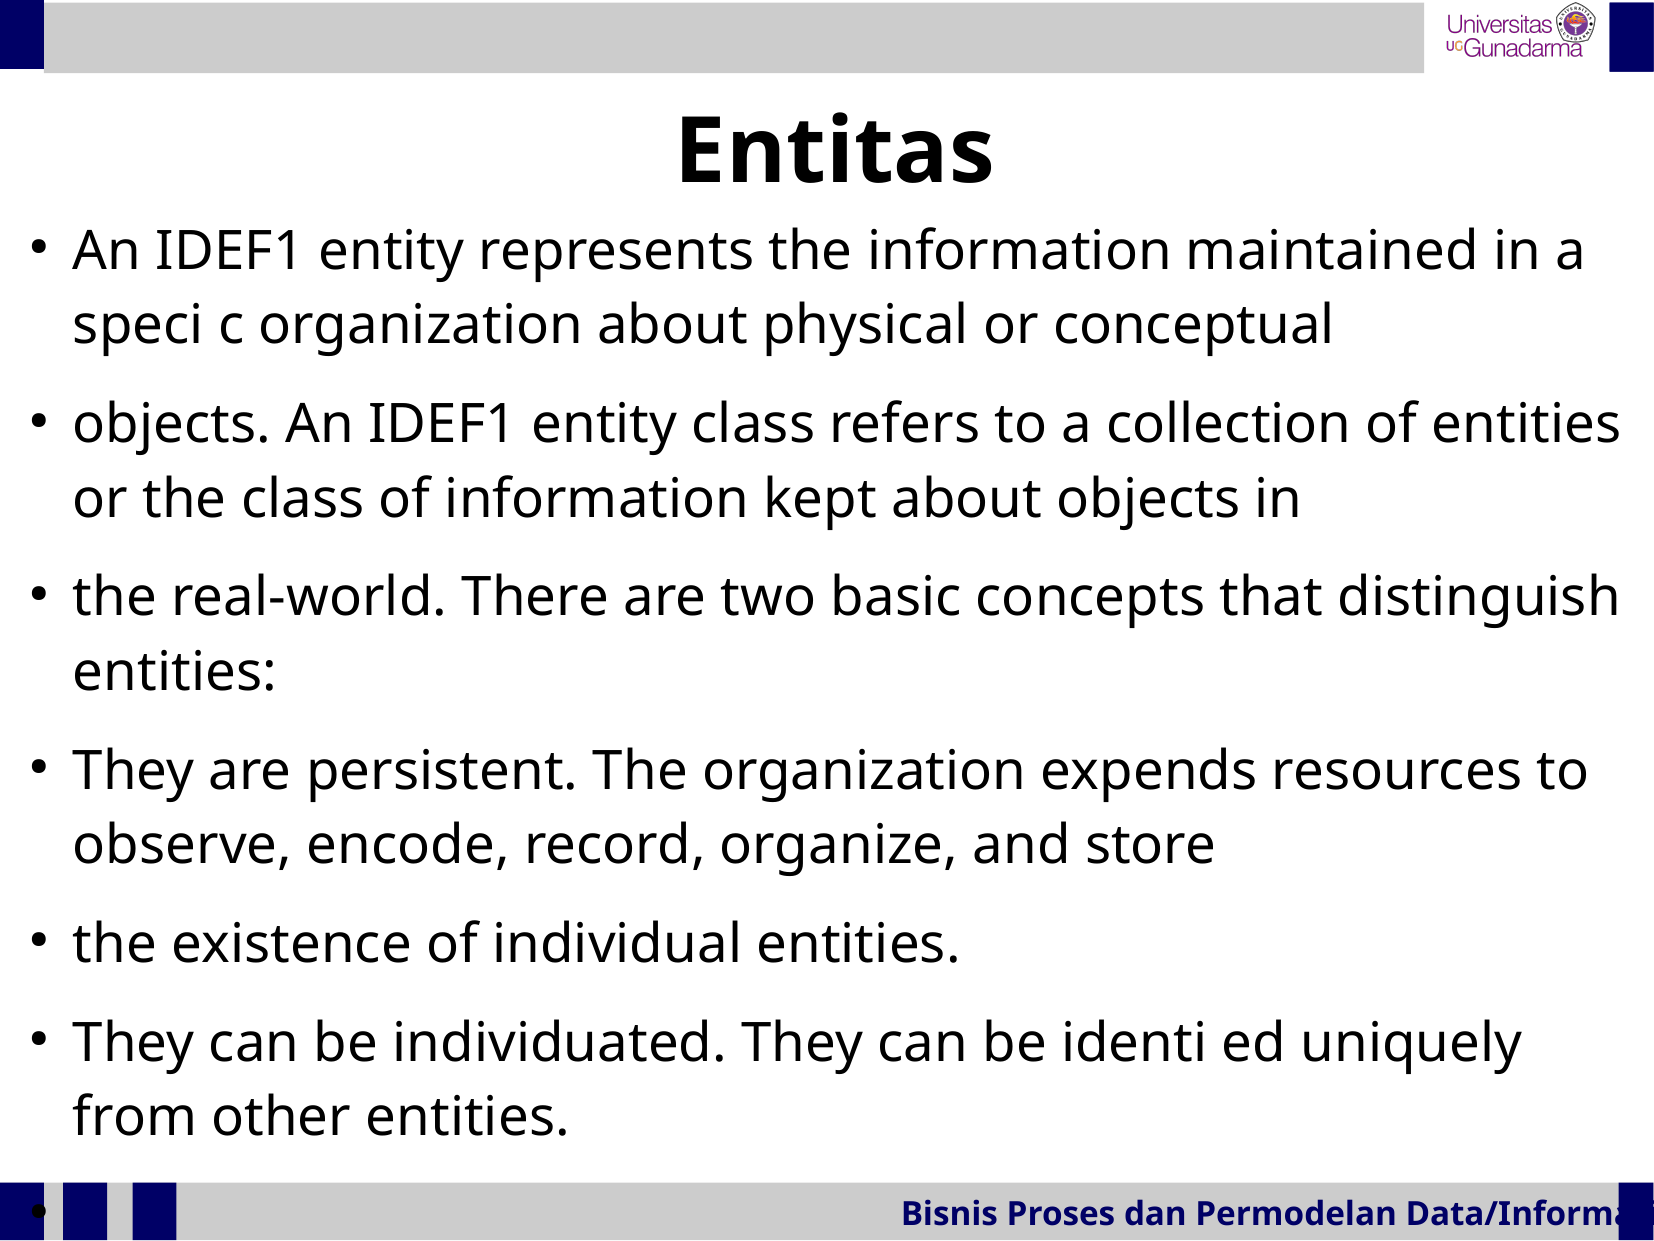

# Entitas
An IDEF1 entity represents the information maintained in a speci c organization about physical or conceptual
objects. An IDEF1 entity class refers to a collection of entities or the class of information kept about objects in
the real-world. There are two basic concepts that distinguish entities:
They are persistent. The organization expends resources to observe, encode, record, organize, and store
the existence of individual entities.
They can be individuated. They can be identi ed uniquely from other entities.